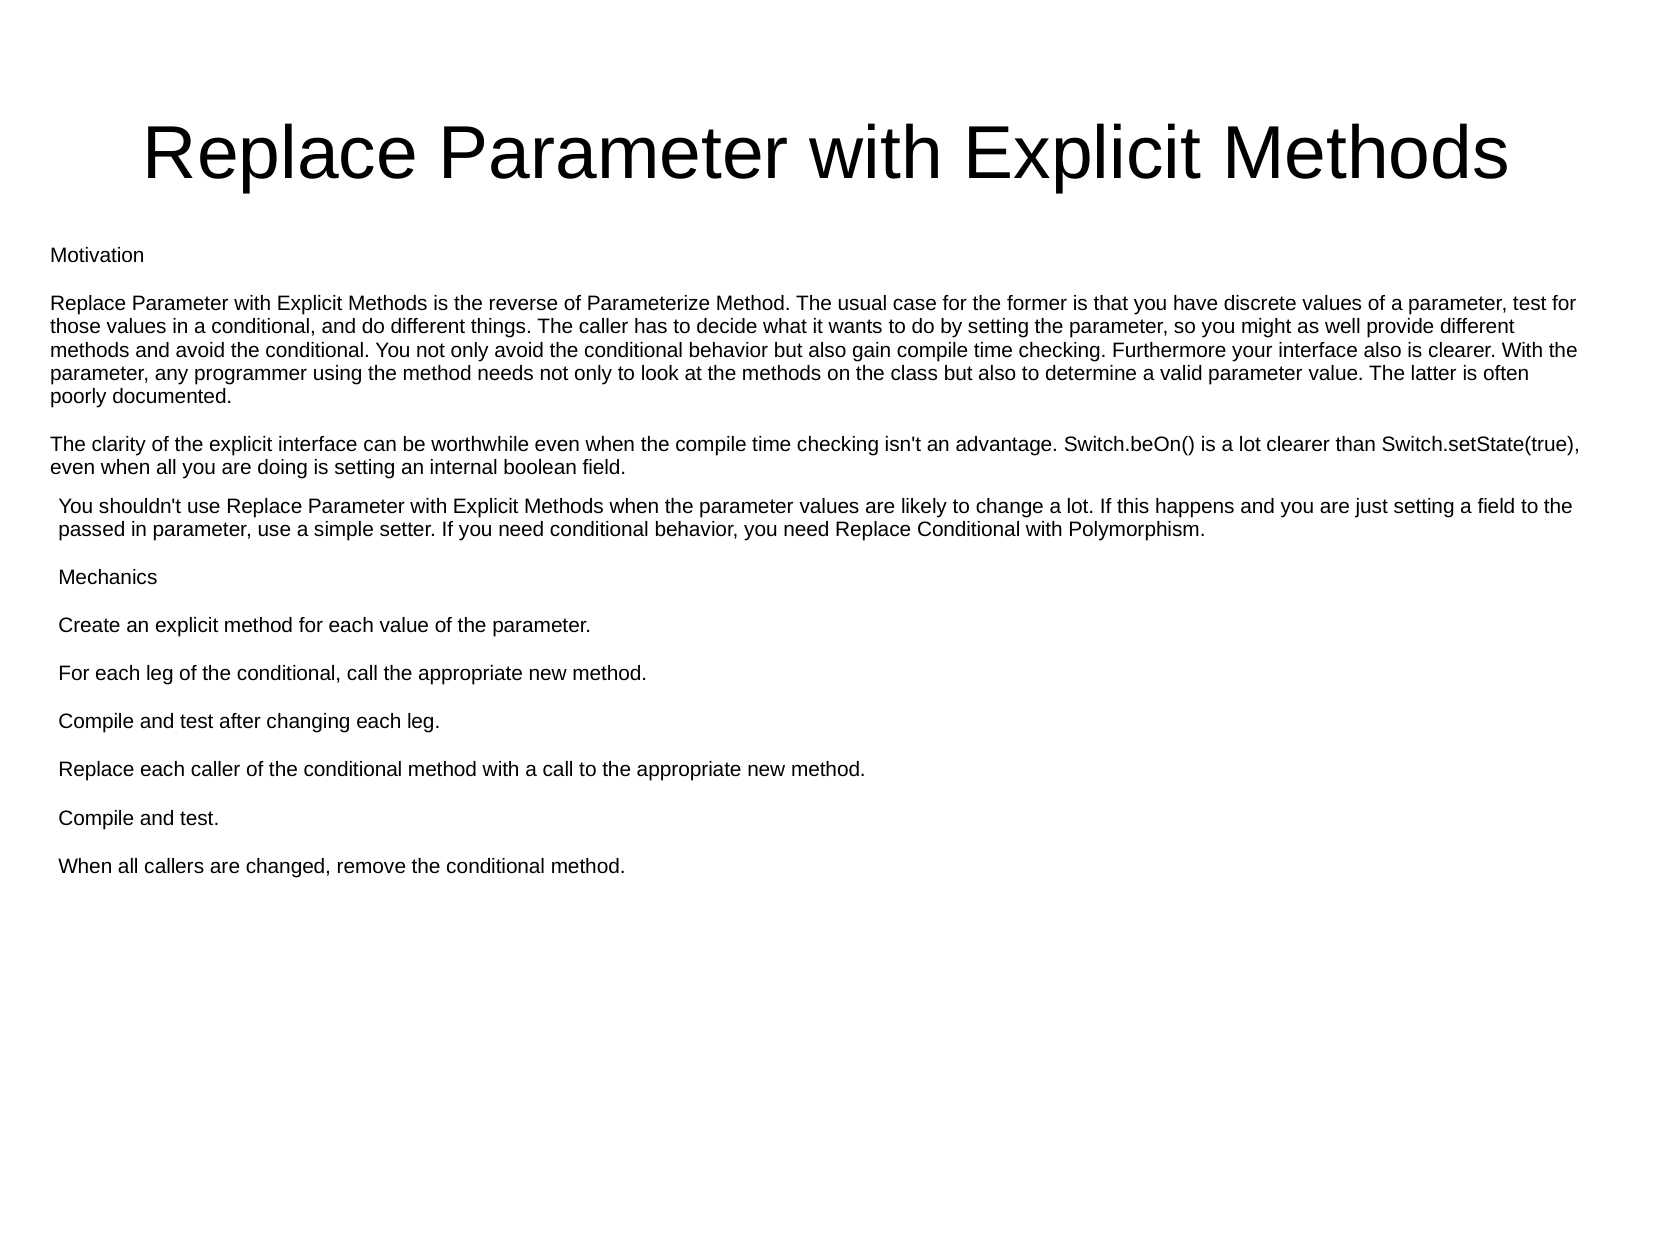

# Replace Parameter with Explicit Methods
Motivation
Replace Parameter with Explicit Methods is the reverse of Parameterize Method. The usual case for the former is that you have discrete values of a parameter, test for those values in a conditional, and do different things. The caller has to decide what it wants to do by setting the parameter, so you might as well provide different methods and avoid the conditional. You not only avoid the conditional behavior but also gain compile time checking. Furthermore your interface also is clearer. With the parameter, any programmer using the method needs not only to look at the methods on the class but also to determine a valid parameter value. The latter is often poorly documented.
The clarity of the explicit interface can be worthwhile even when the compile time checking isn't an advantage. Switch.beOn() is a lot clearer than Switch.setState(true), even when all you are doing is setting an internal boolean field.
You shouldn't use Replace Parameter with Explicit Methods when the parameter values are likely to change a lot. If this happens and you are just setting a field to the passed in parameter, use a simple setter. If you need conditional behavior, you need Replace Conditional with Polymorphism.
Mechanics
Create an explicit method for each value of the parameter.
For each leg of the conditional, call the appropriate new method.
Compile and test after changing each leg.
Replace each caller of the conditional method with a call to the appropriate new method.
Compile and test.
When all callers are changed, remove the conditional method.